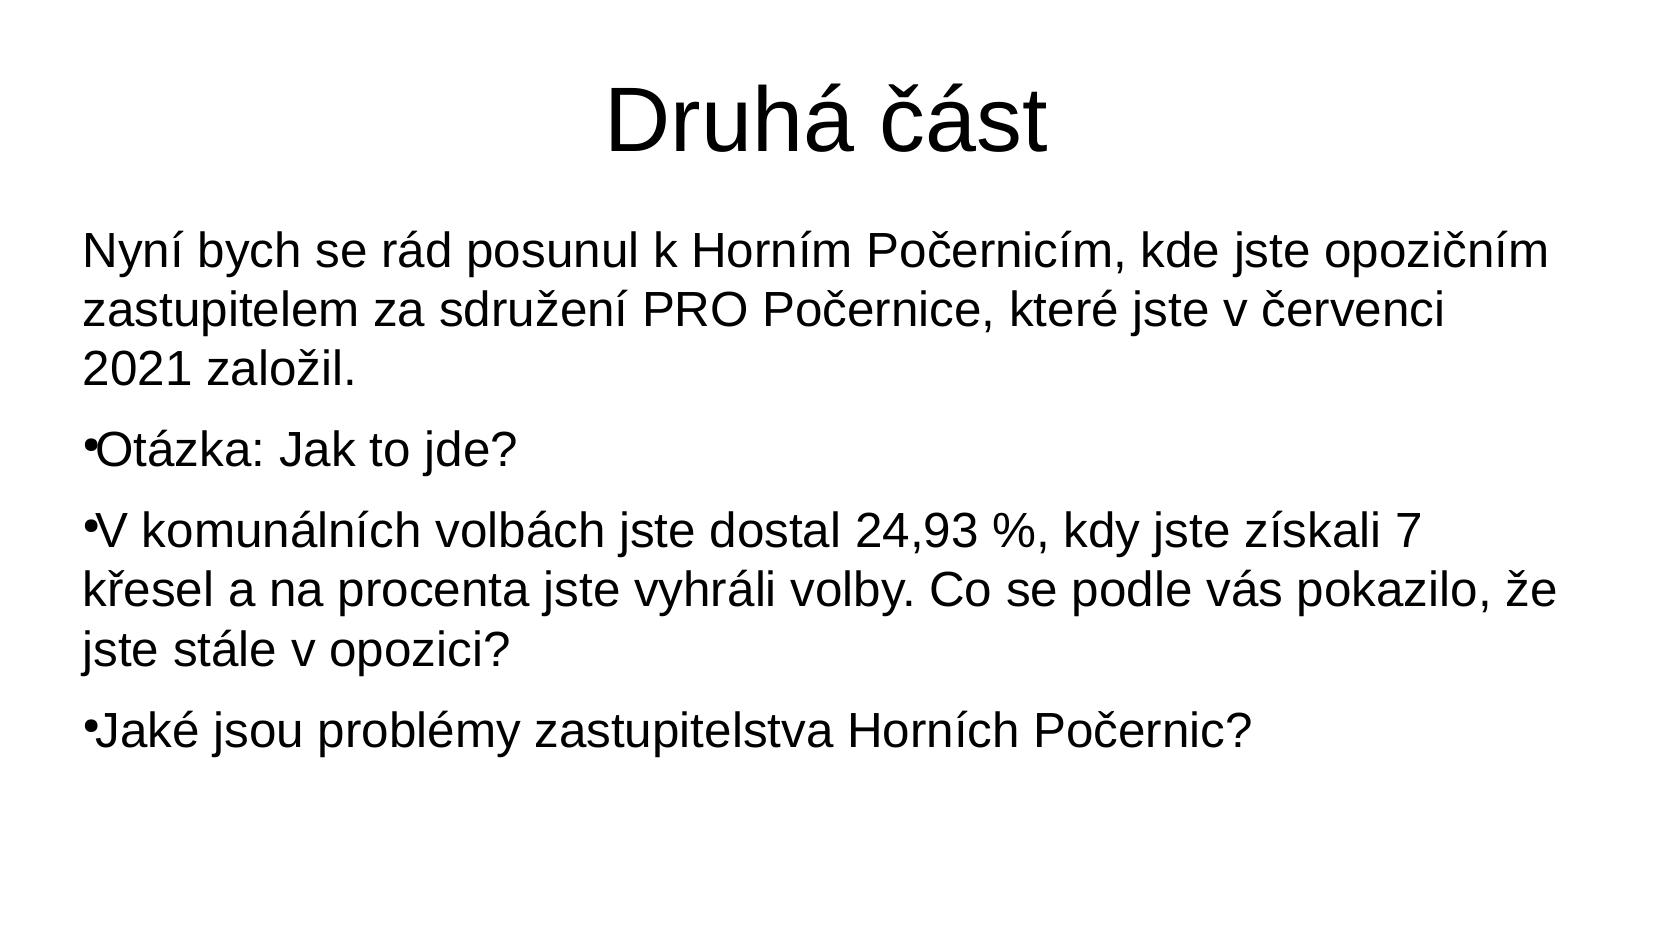

# Druhá část
Nyní bych se rád posunul k Horním Počernicím, kde jste opozičním zastupitelem za sdružení PRO Počernice, které jste v červenci 2021 založil.
Otázka: Jak to jde?
V komunálních volbách jste dostal 24,93 %, kdy jste získali 7 křesel a na procenta jste vyhráli volby. Co se podle vás pokazilo, že jste stále v opozici?
Jaké jsou problémy zastupitelstva Horních Počernic?